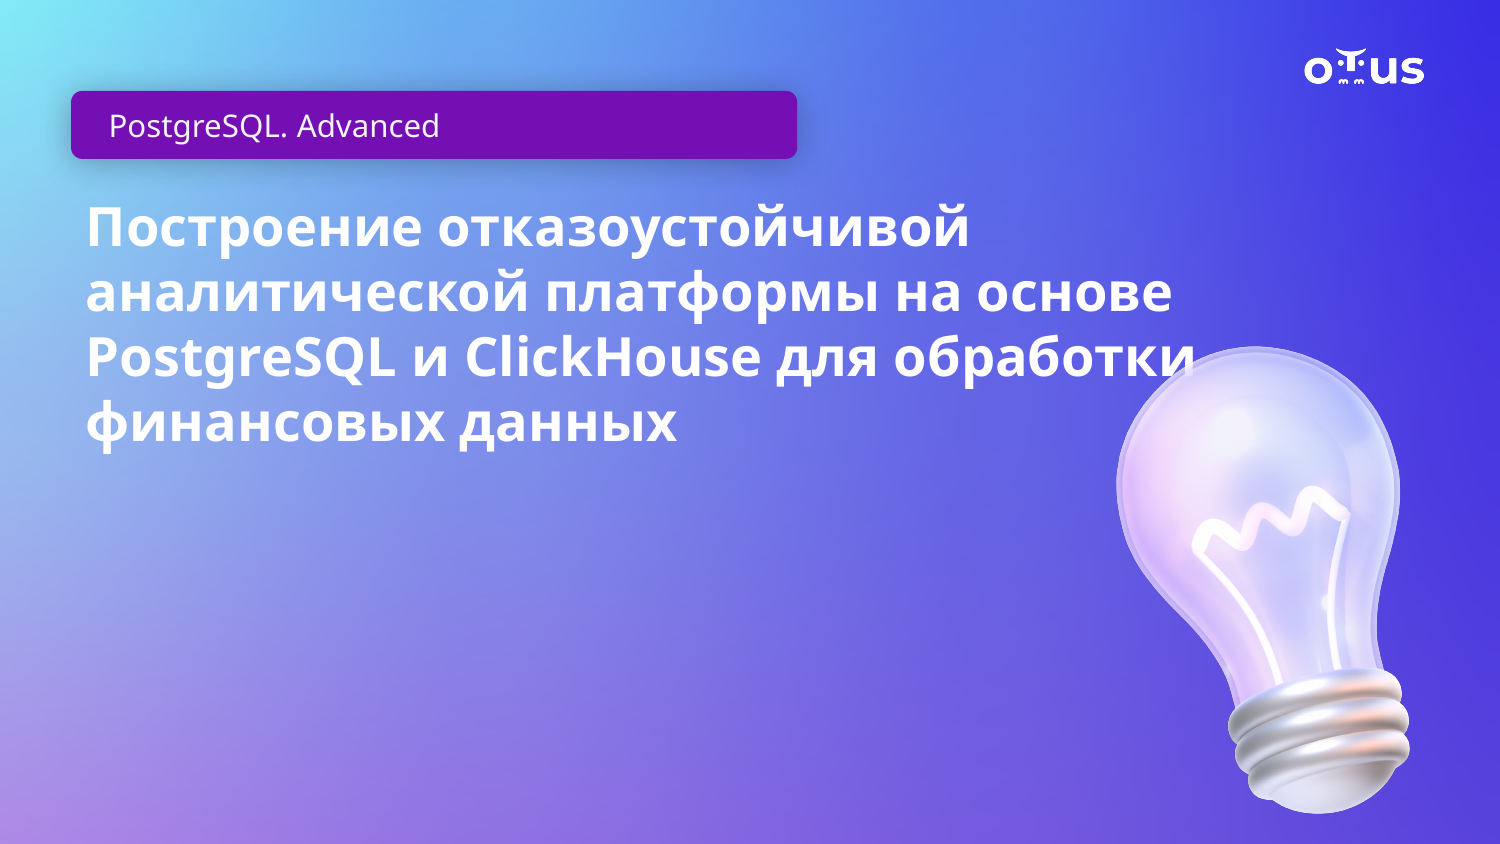

PostgreSQL. Advanced
Построение отказоустойчивой аналитической платформы на основе PostgreSQL и ClickHouse для обработки финансовых данных